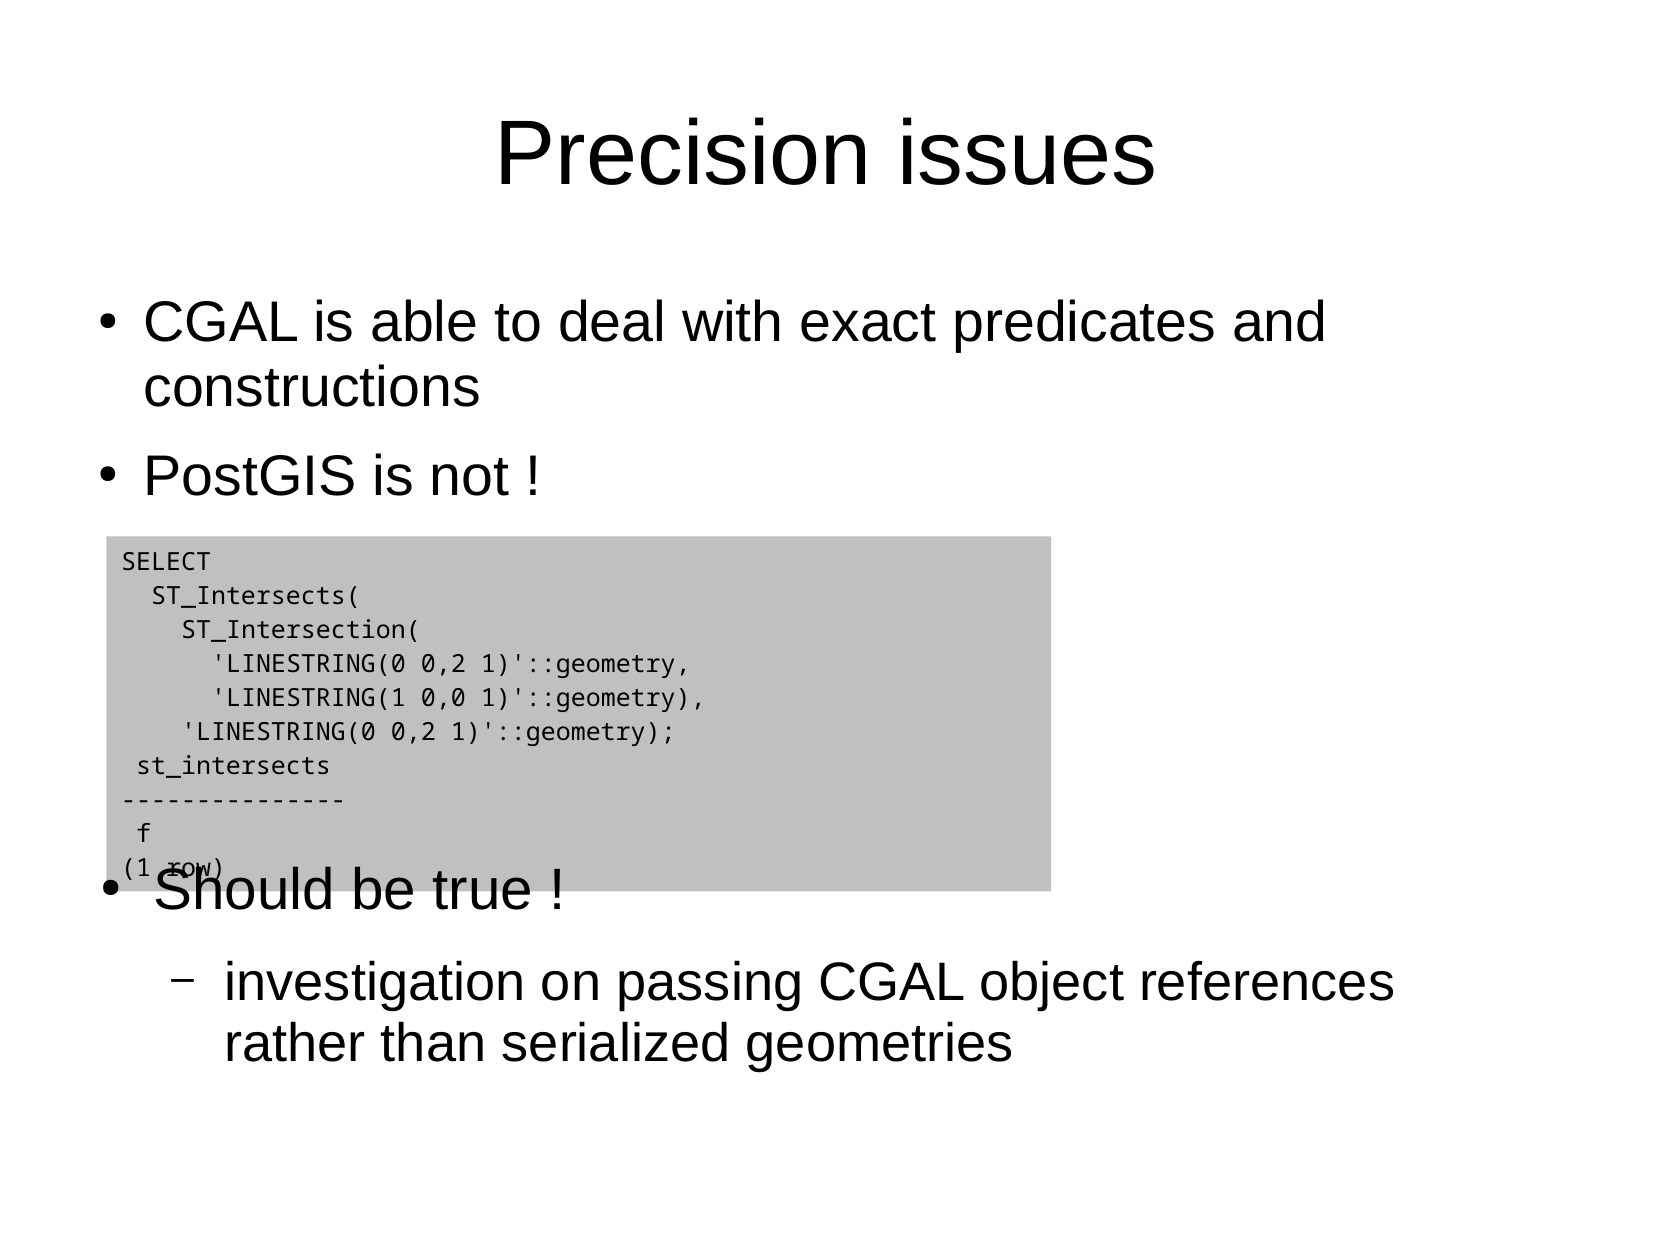

# Precision issues
CGAL is able to deal with exact predicates and constructions
PostGIS is not !
SELECT
 ST_Intersects(
 ST_Intersection(
 'LINESTRING(0 0,2 1)'::geometry,
 'LINESTRING(1 0,0 1)'::geometry),
 'LINESTRING(0 0,2 1)'::geometry);
 st_intersects
---------------
 f
(1 row)
Should be true !
investigation on passing CGAL object references rather than serialized geometries